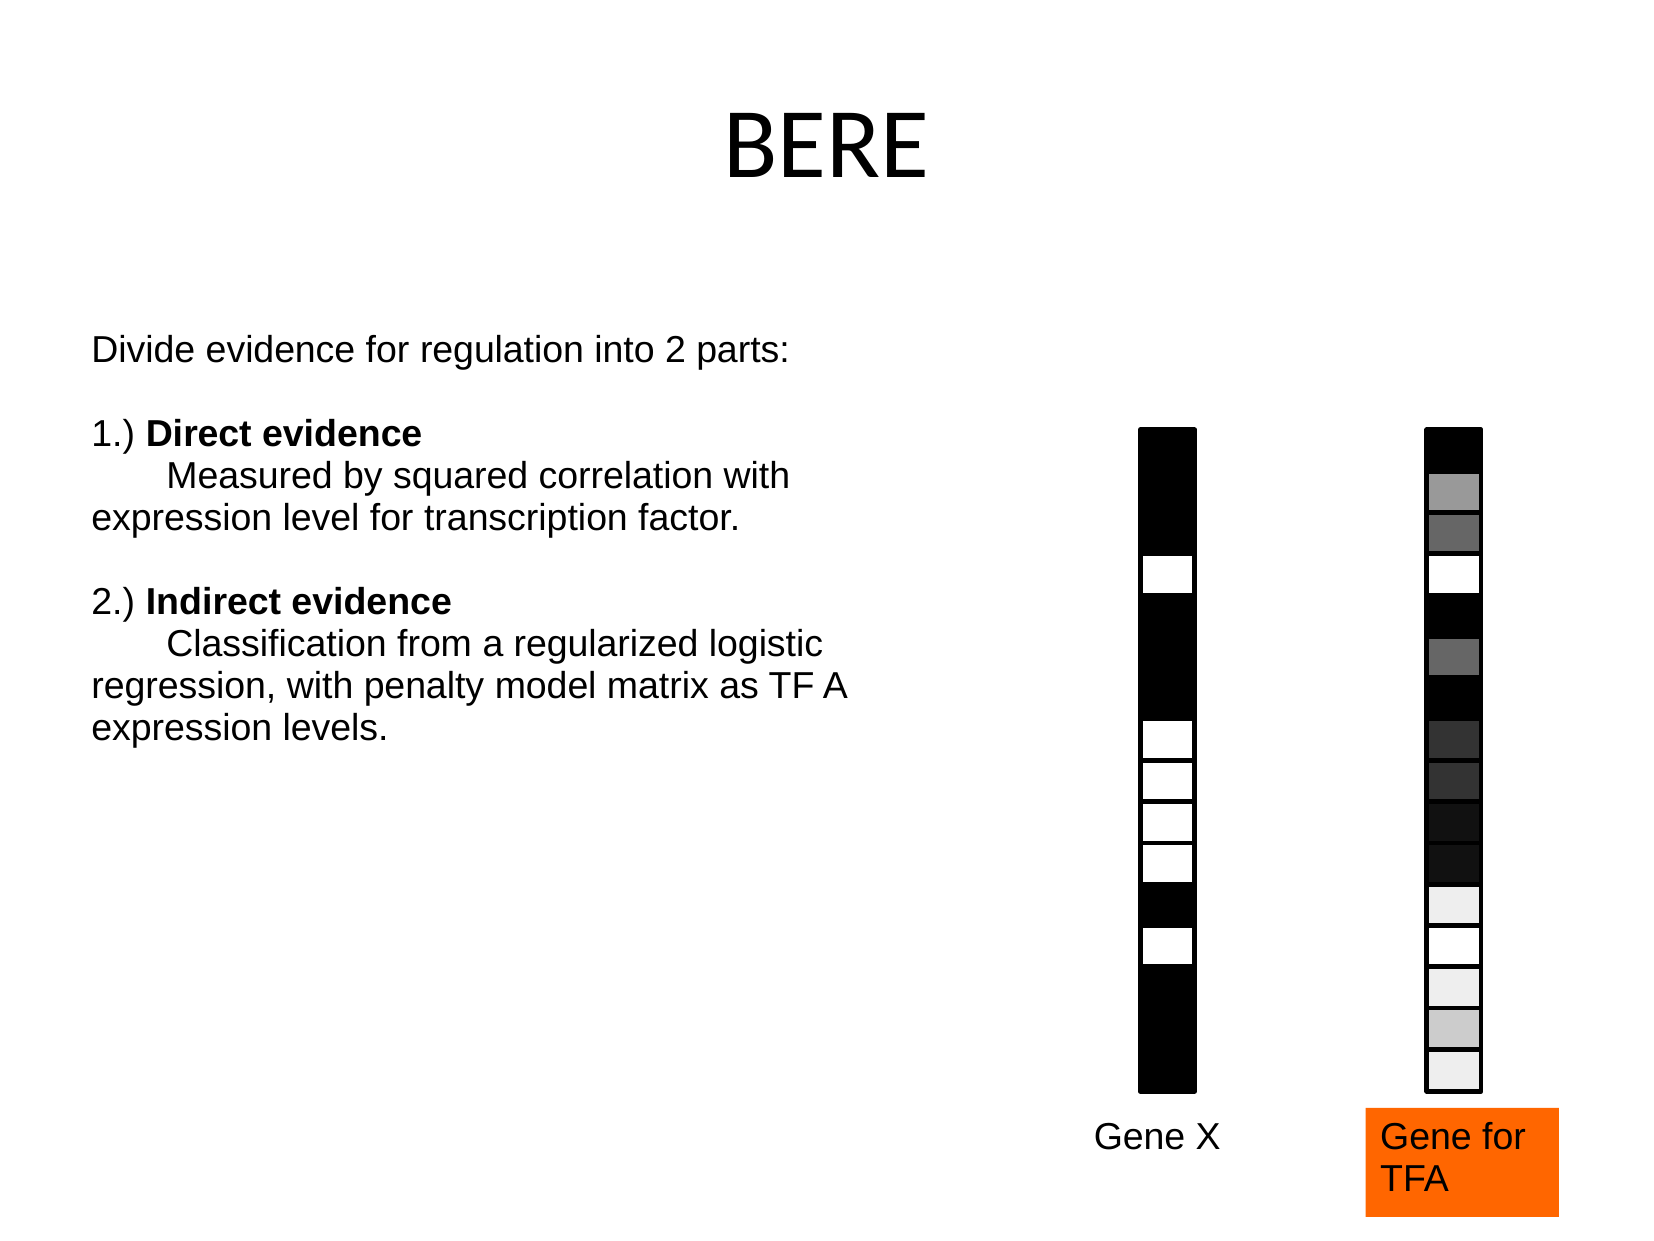

# BERE
Divide evidence for regulation into 2 parts:
1.) Direct evidence
	Measured by squared correlation with expression level for transcription factor.
2.) Indirect evidence
	Classification from a regularized logistic regression, with penalty model matrix as TF A expression levels.
Gene X
Gene for
TFA